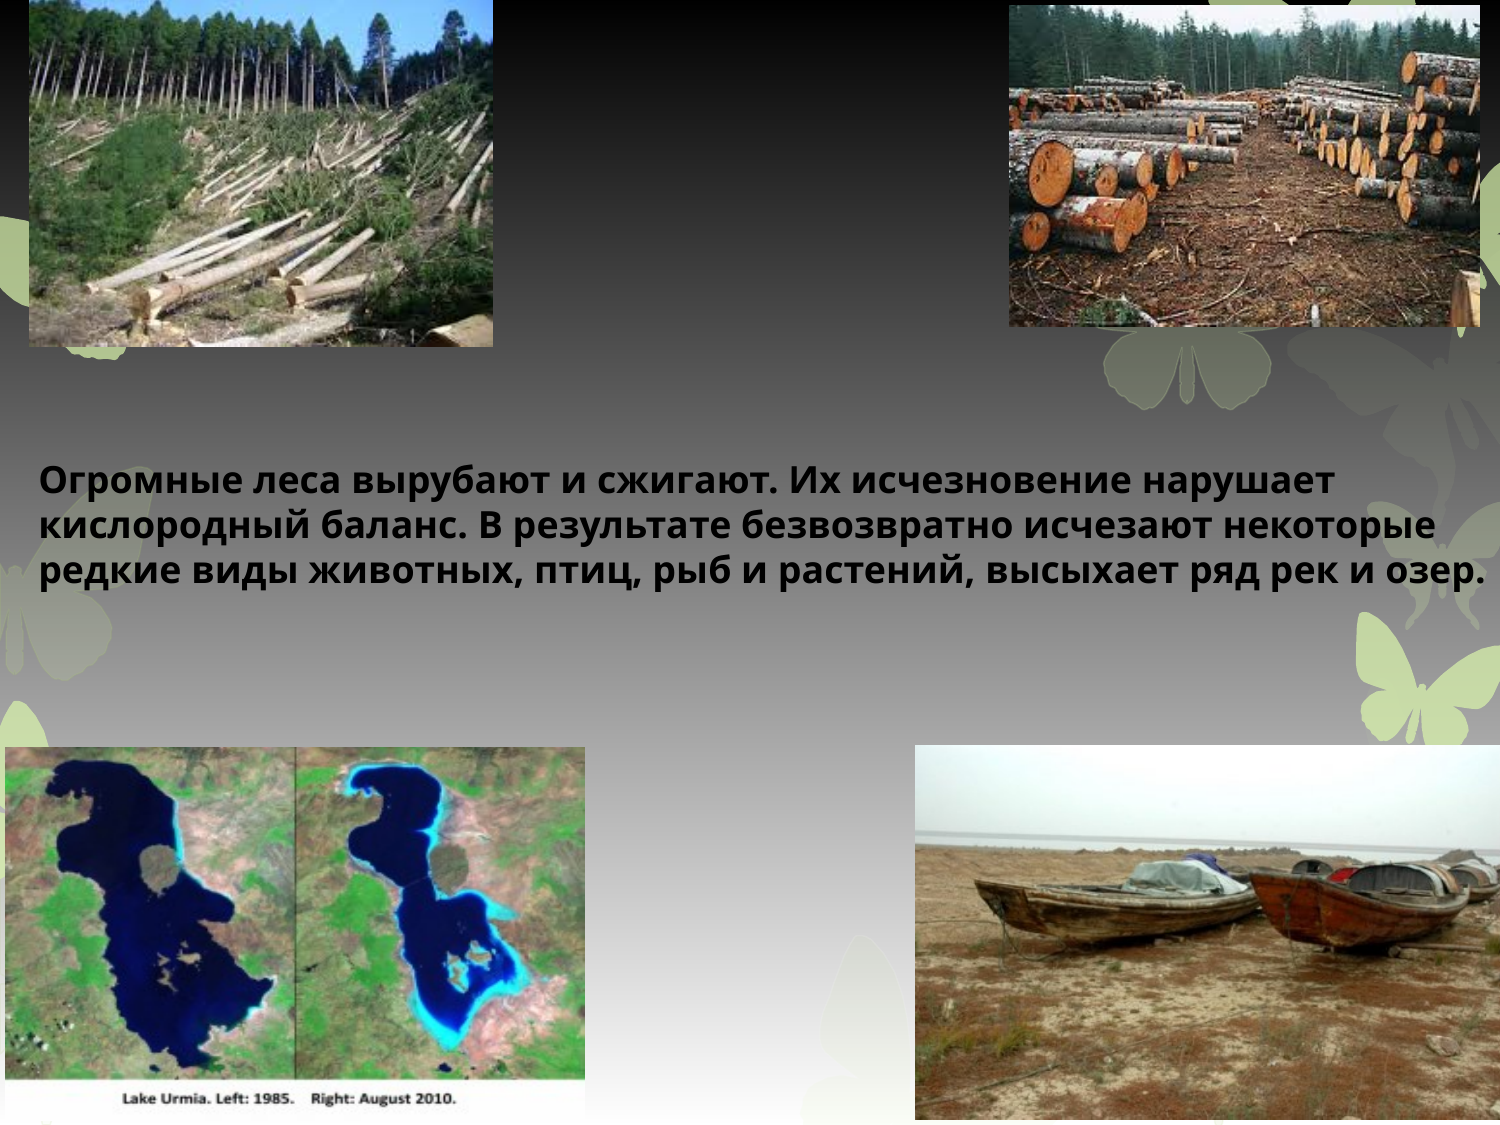

# Огромные леса вырубают и сжигают. Их исчезновение нарушает кислородный баланс. В результате безвозвратно исчезают некоторые редкие виды животных, птиц, рыб и растений, высыхает ряд рек и озер.